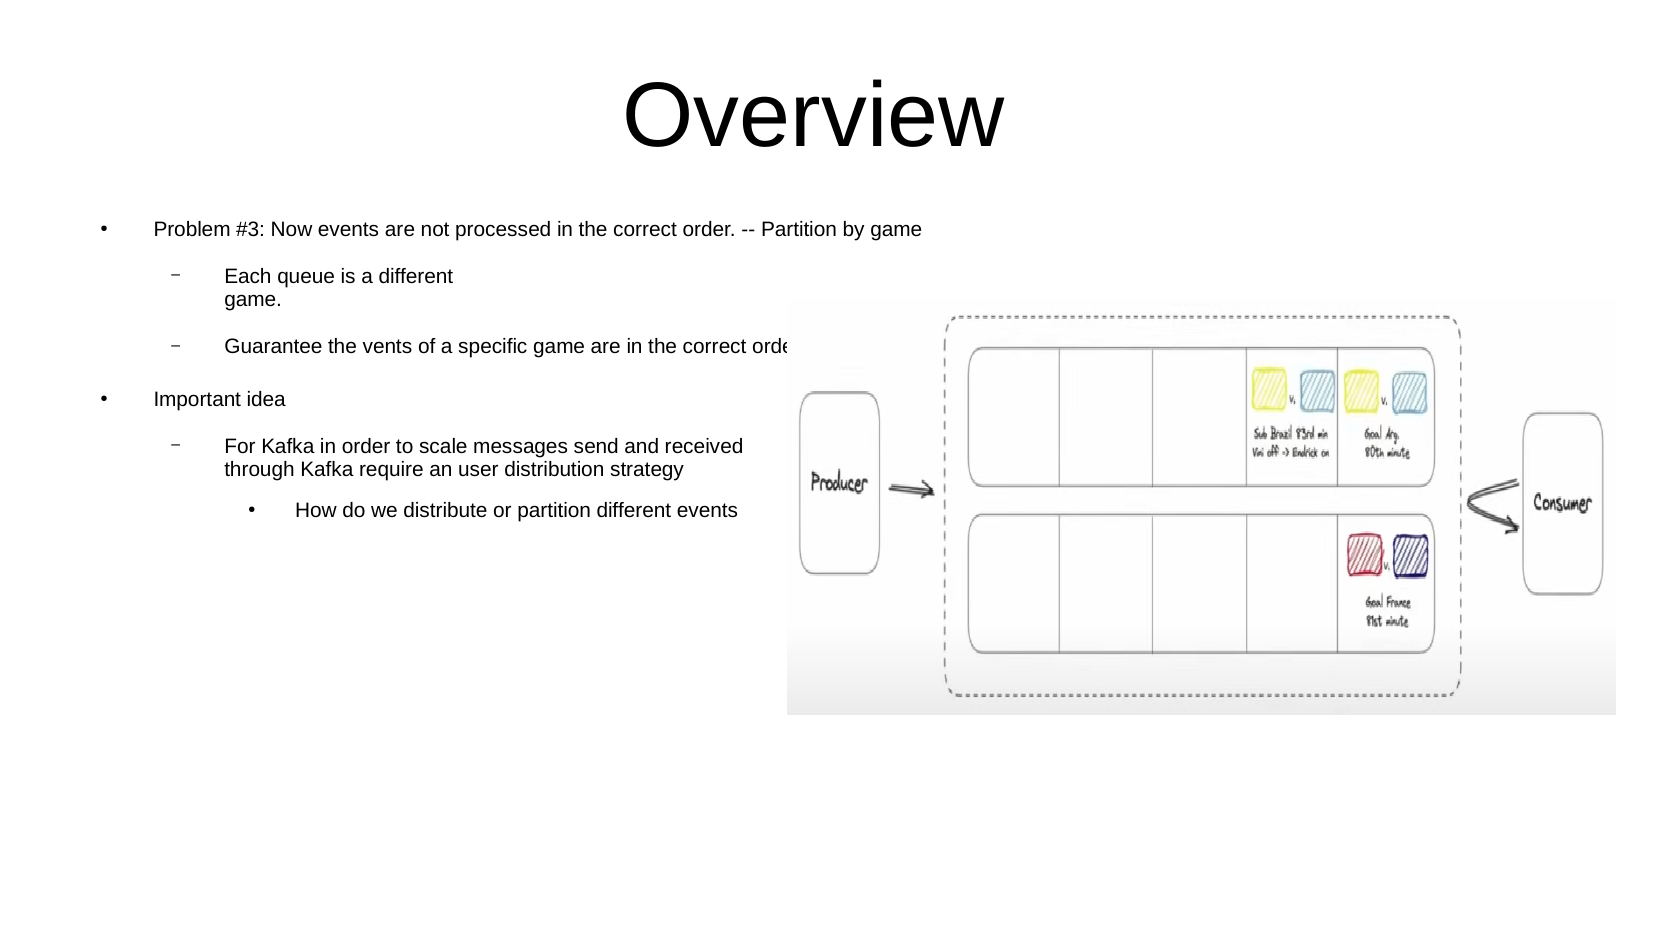

# Overview
Problem #3: Now events are not processed in the correct order. -- Partition by game
Each queue is a different
game.
Guarantee the vents of a specific game are in the correct order
Important idea
For Kafka in order to scale messages send and received
through Kafka require an user distribution strategy
How do we distribute or partition different events